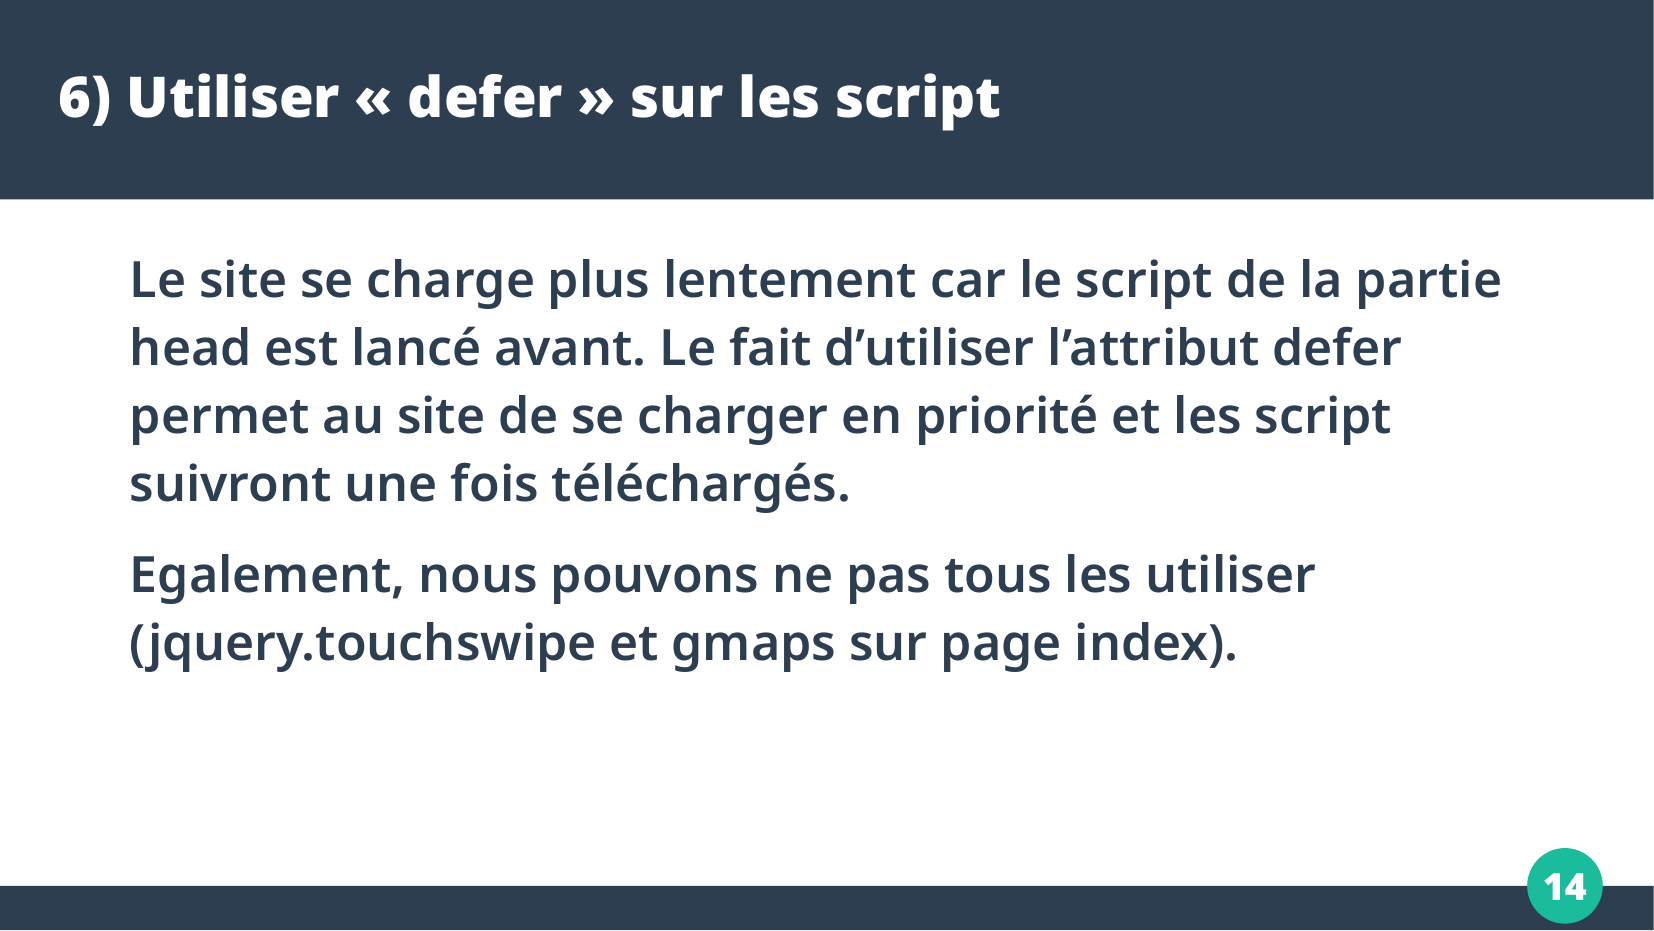

# 6) Utiliser « defer » sur les script
Le site se charge plus lentement car le script de la partie head est lancé avant. Le fait d’utiliser l’attribut defer permet au site de se charger en priorité et les script suivront une fois téléchargés.
Egalement, nous pouvons ne pas tous les utiliser (jquery.touchswipe et gmaps sur page index).